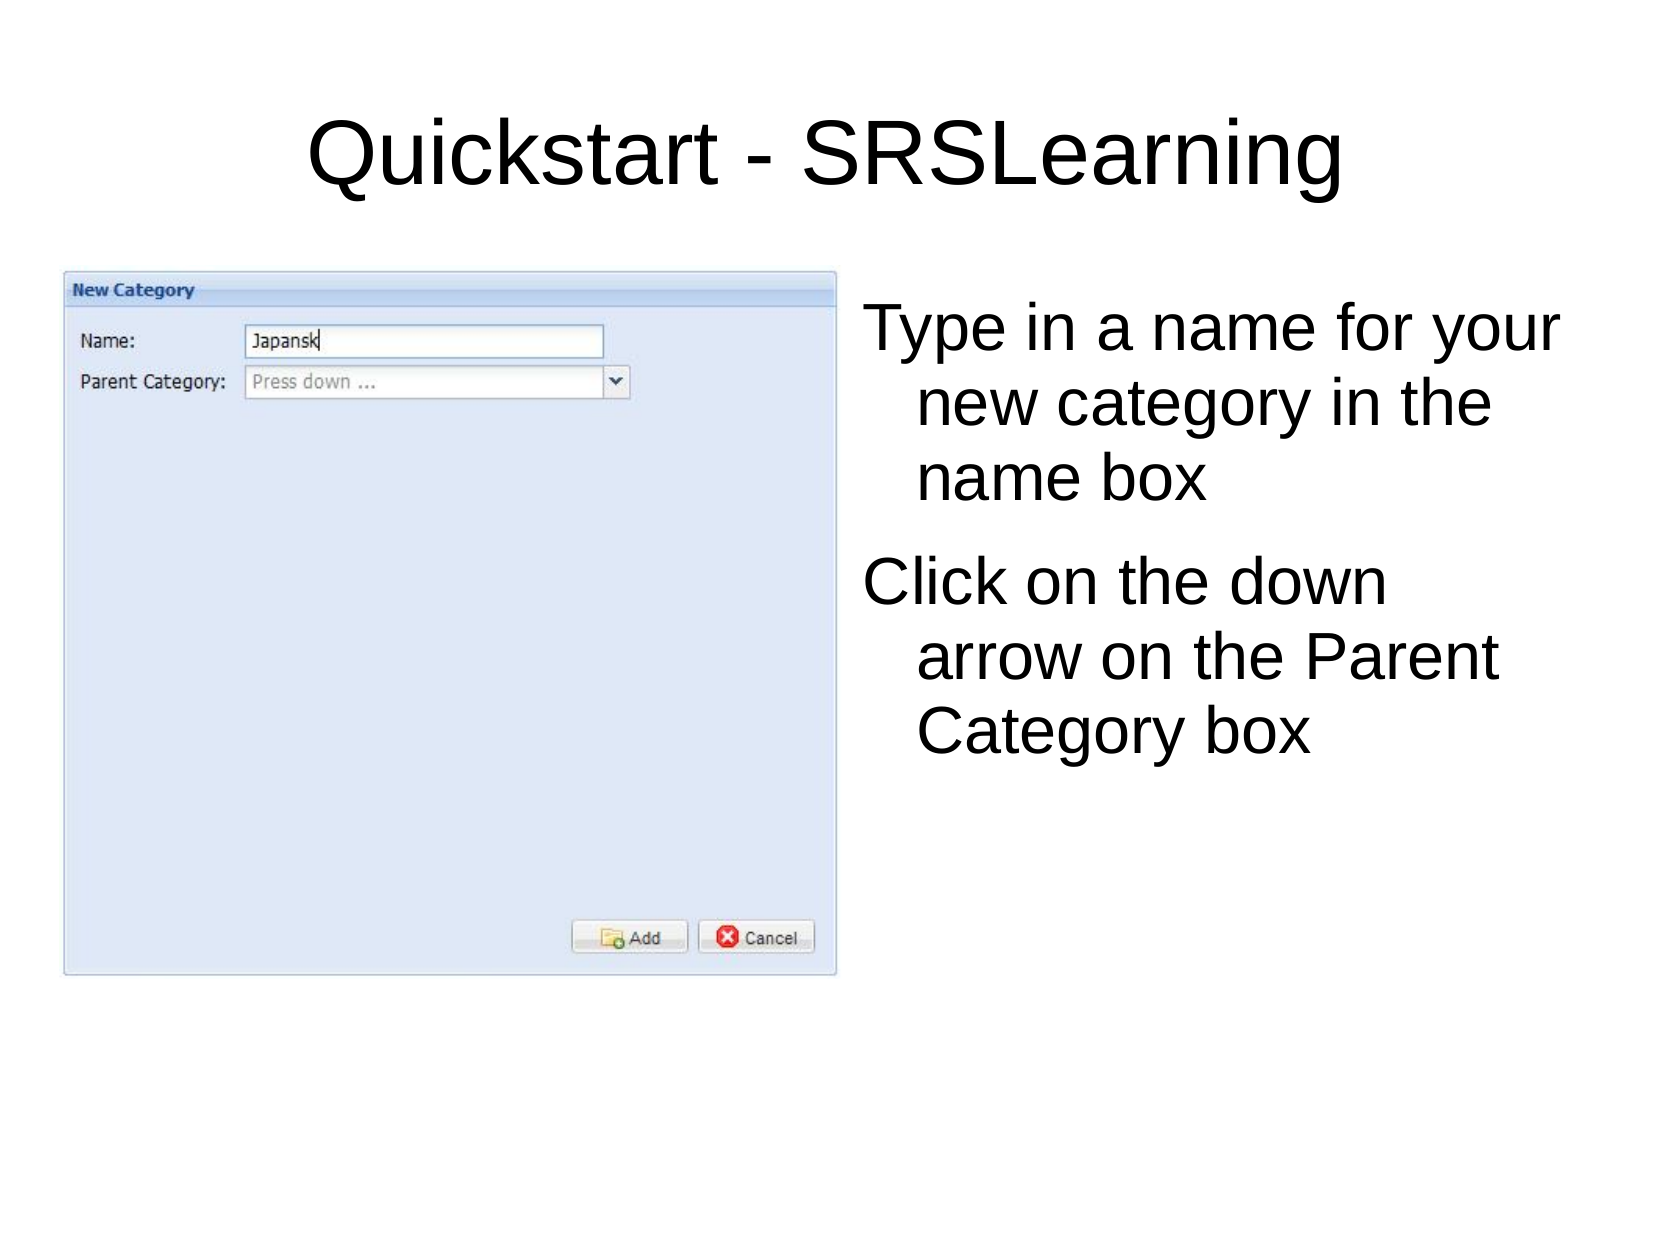

# Quickstart - SRSLearning
Type in a name for your new category in the name box
Click on the down arrow on the Parent Category box